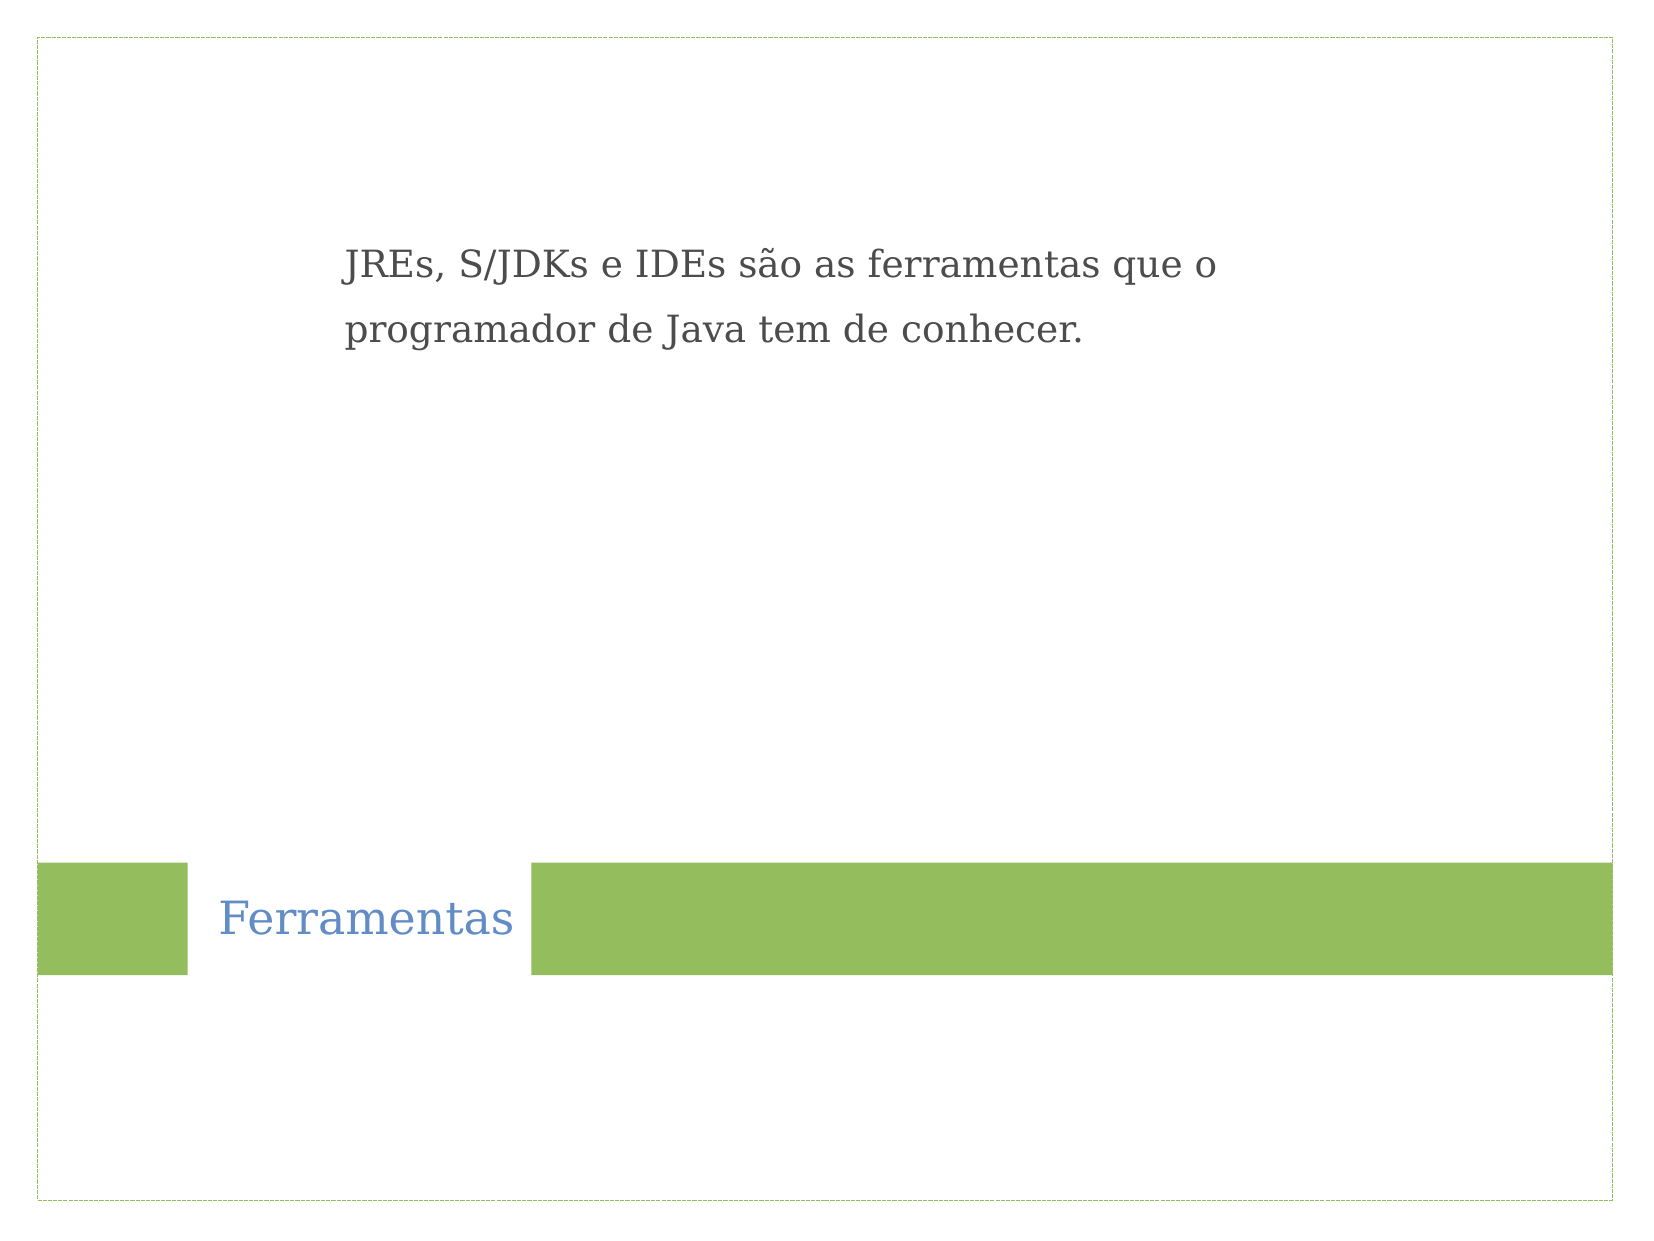

JREs, S/JDKs e IDEs são as ferramentas que o programador de Java tem de conhecer.
Ferramentas